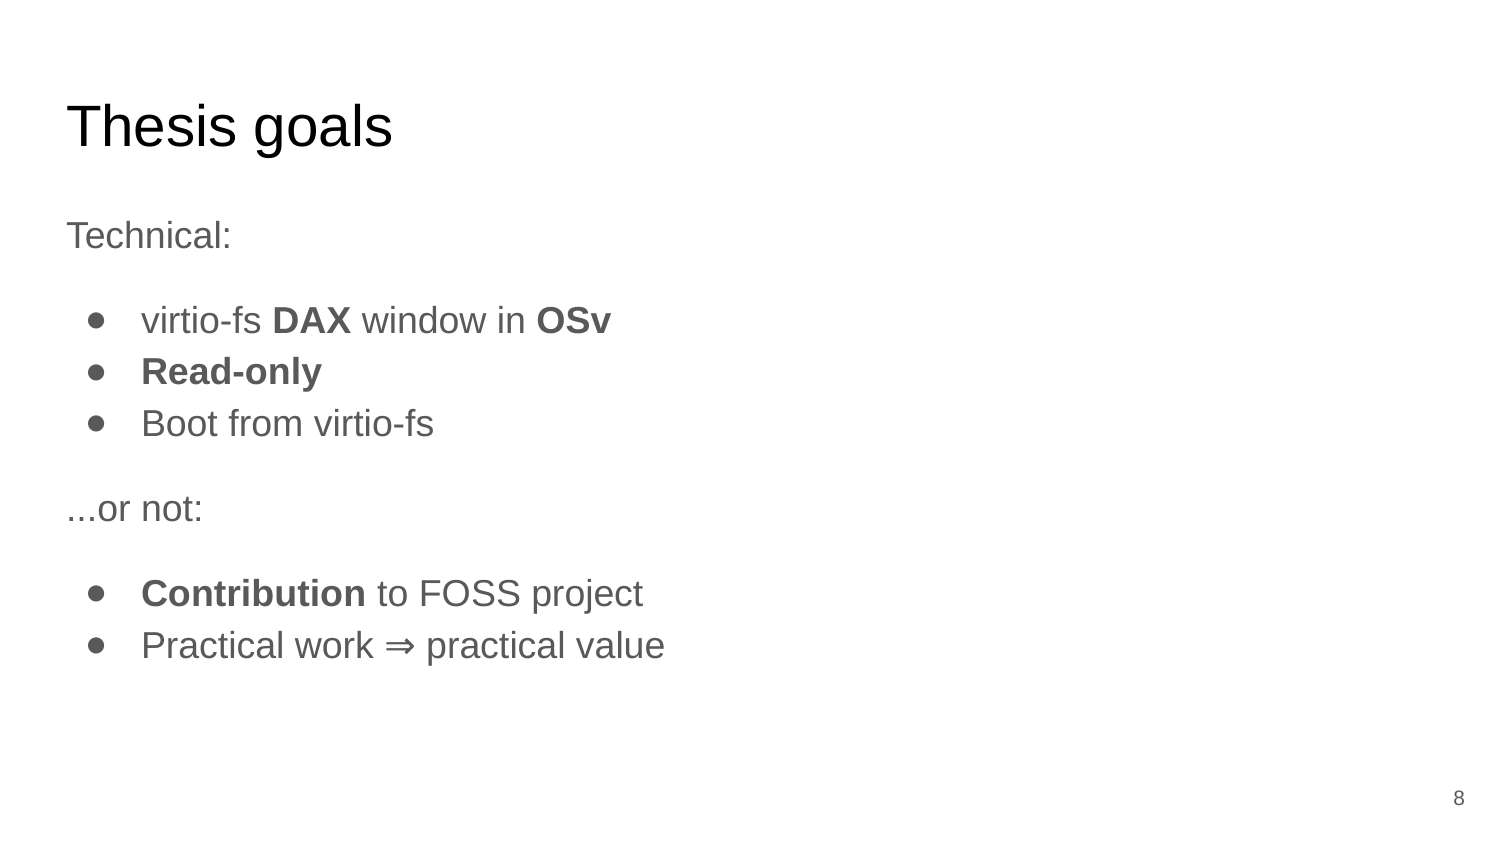

# Thesis goals
Technical:
virtio-fs DAX window in OSv
Read-only
Boot from virtio-fs
...or not:
Contribution to FOSS project
Practical work ⇒ practical value